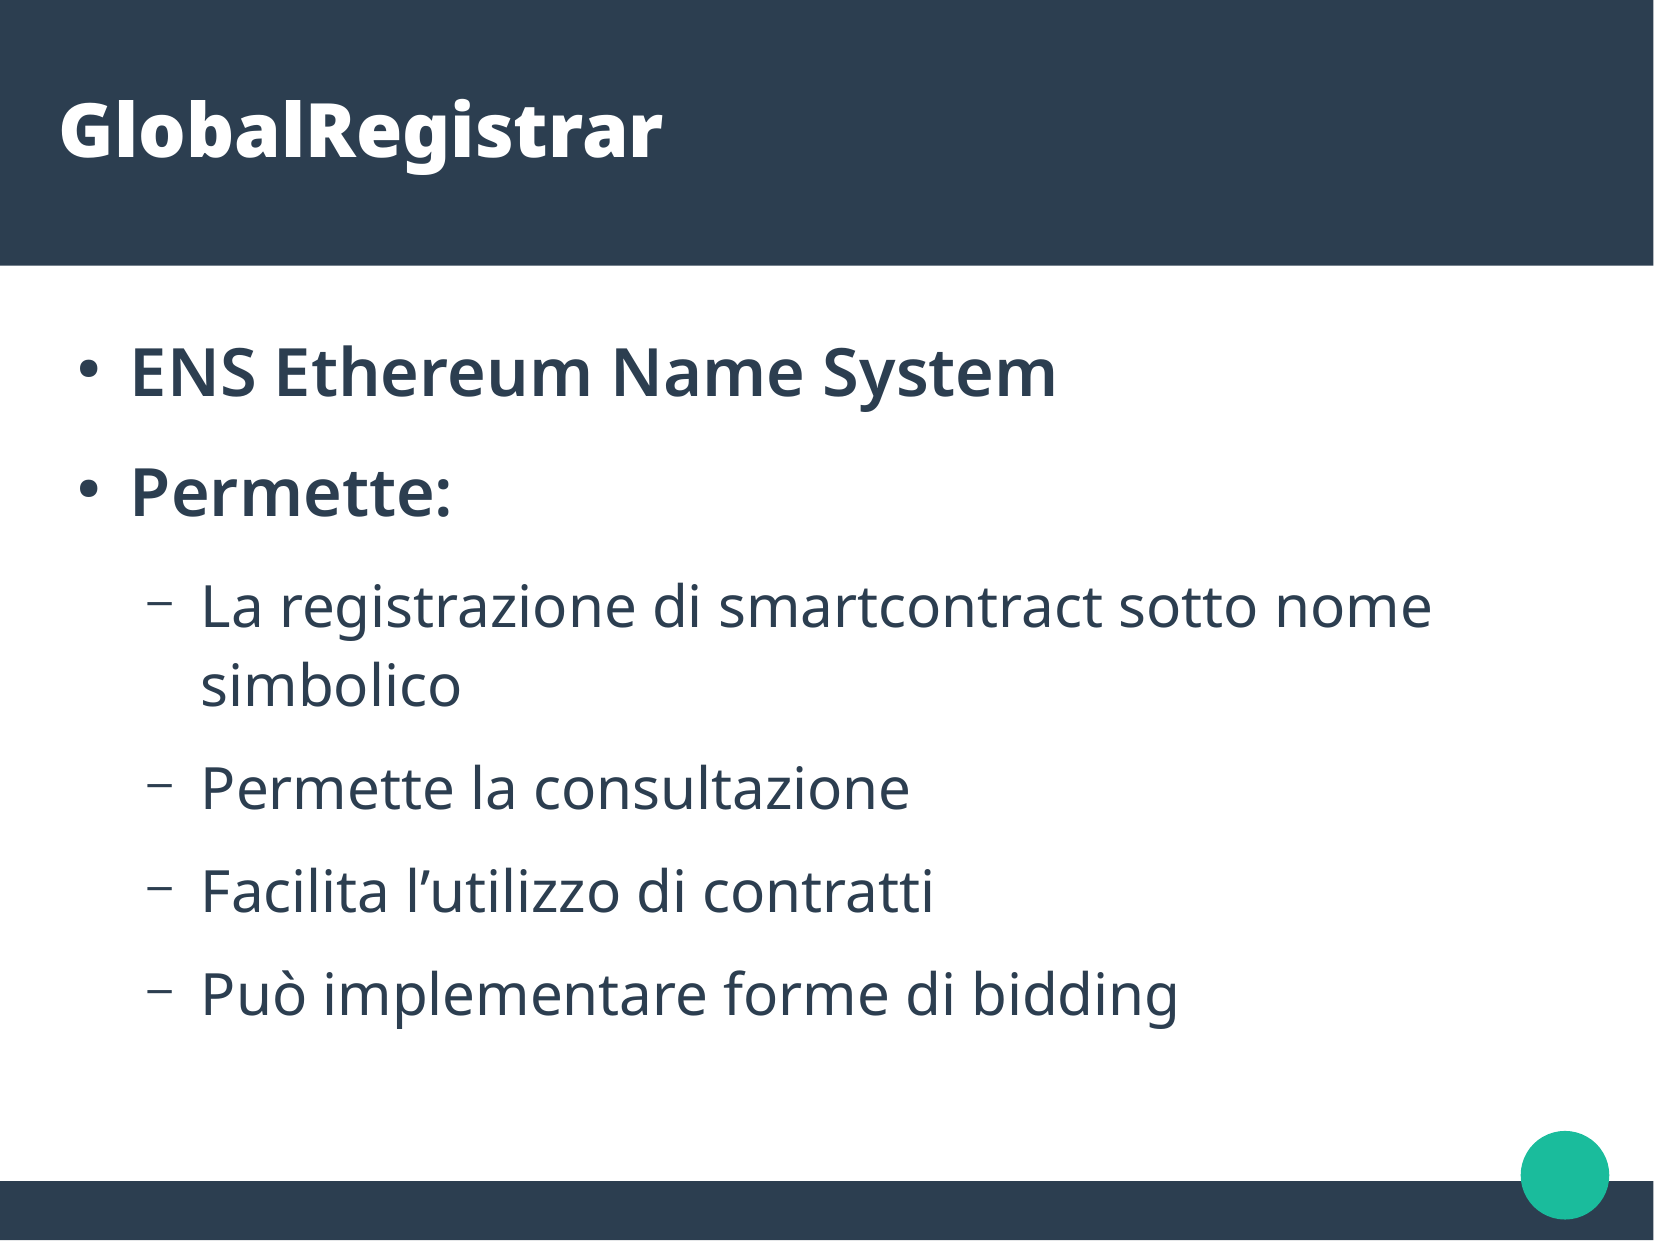

# GlobalRegistrar
ENS Ethereum Name System
Permette:
La registrazione di smartcontract sotto nome simbolico
Permette la consultazione
Facilita l’utilizzo di contratti
Può implementare forme di bidding